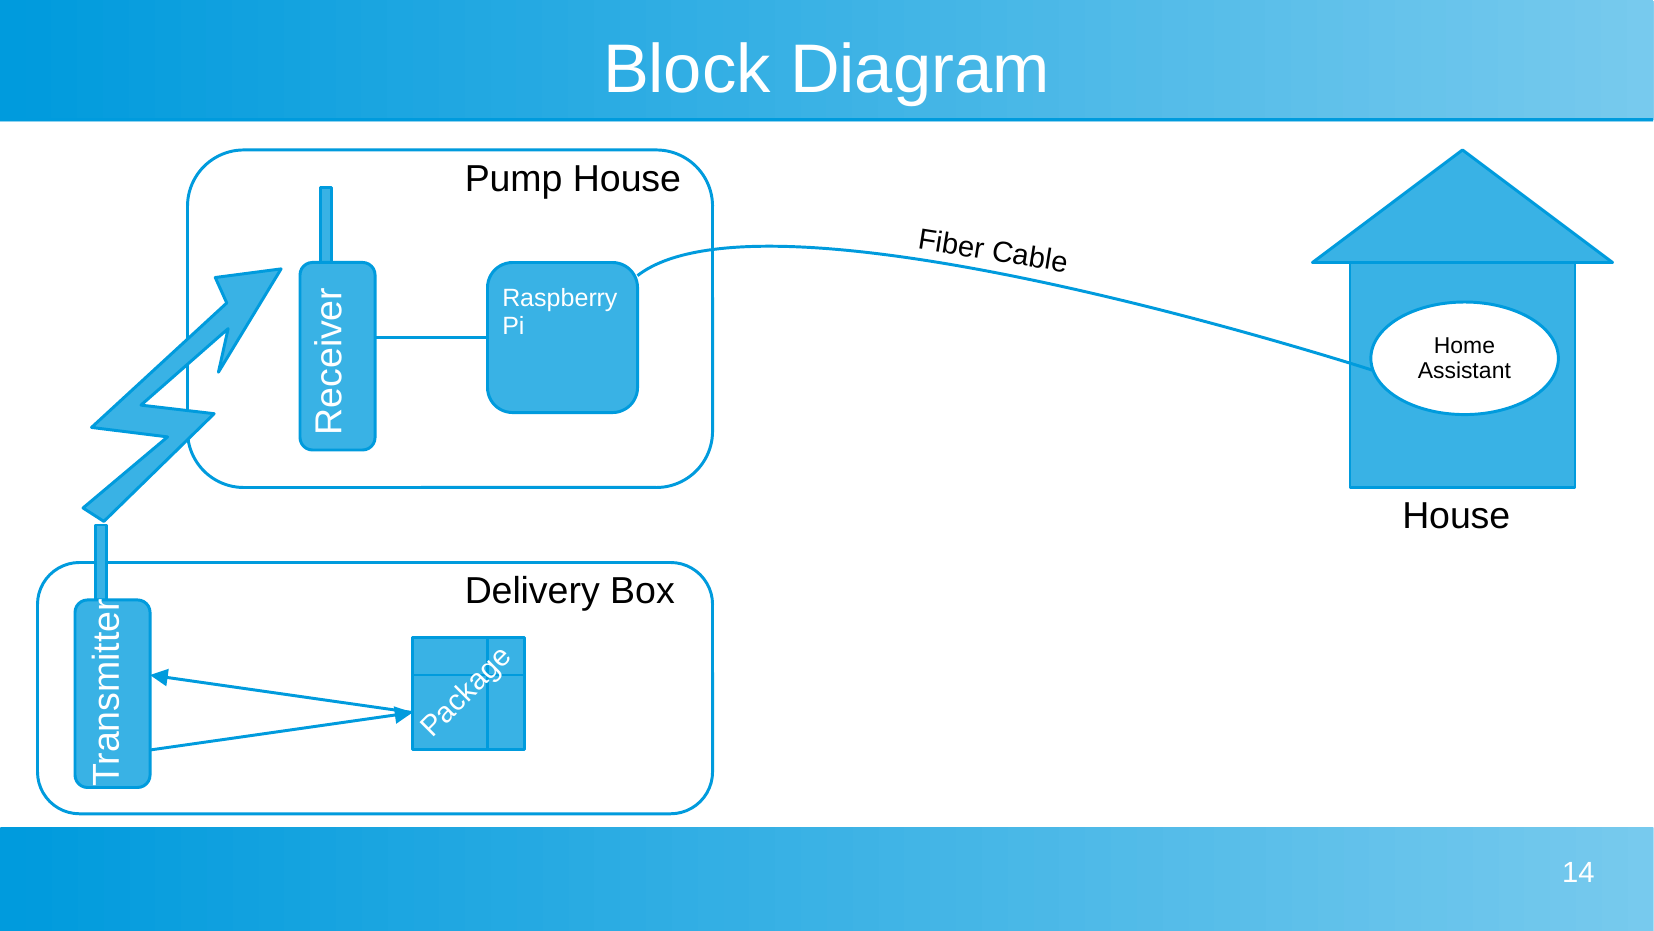

# Block Diagram
Pump House
Fiber Cable
Raspberry
Pi
Home
Assistant
Receiver
House
Delivery Box
Transmitter
Package
14